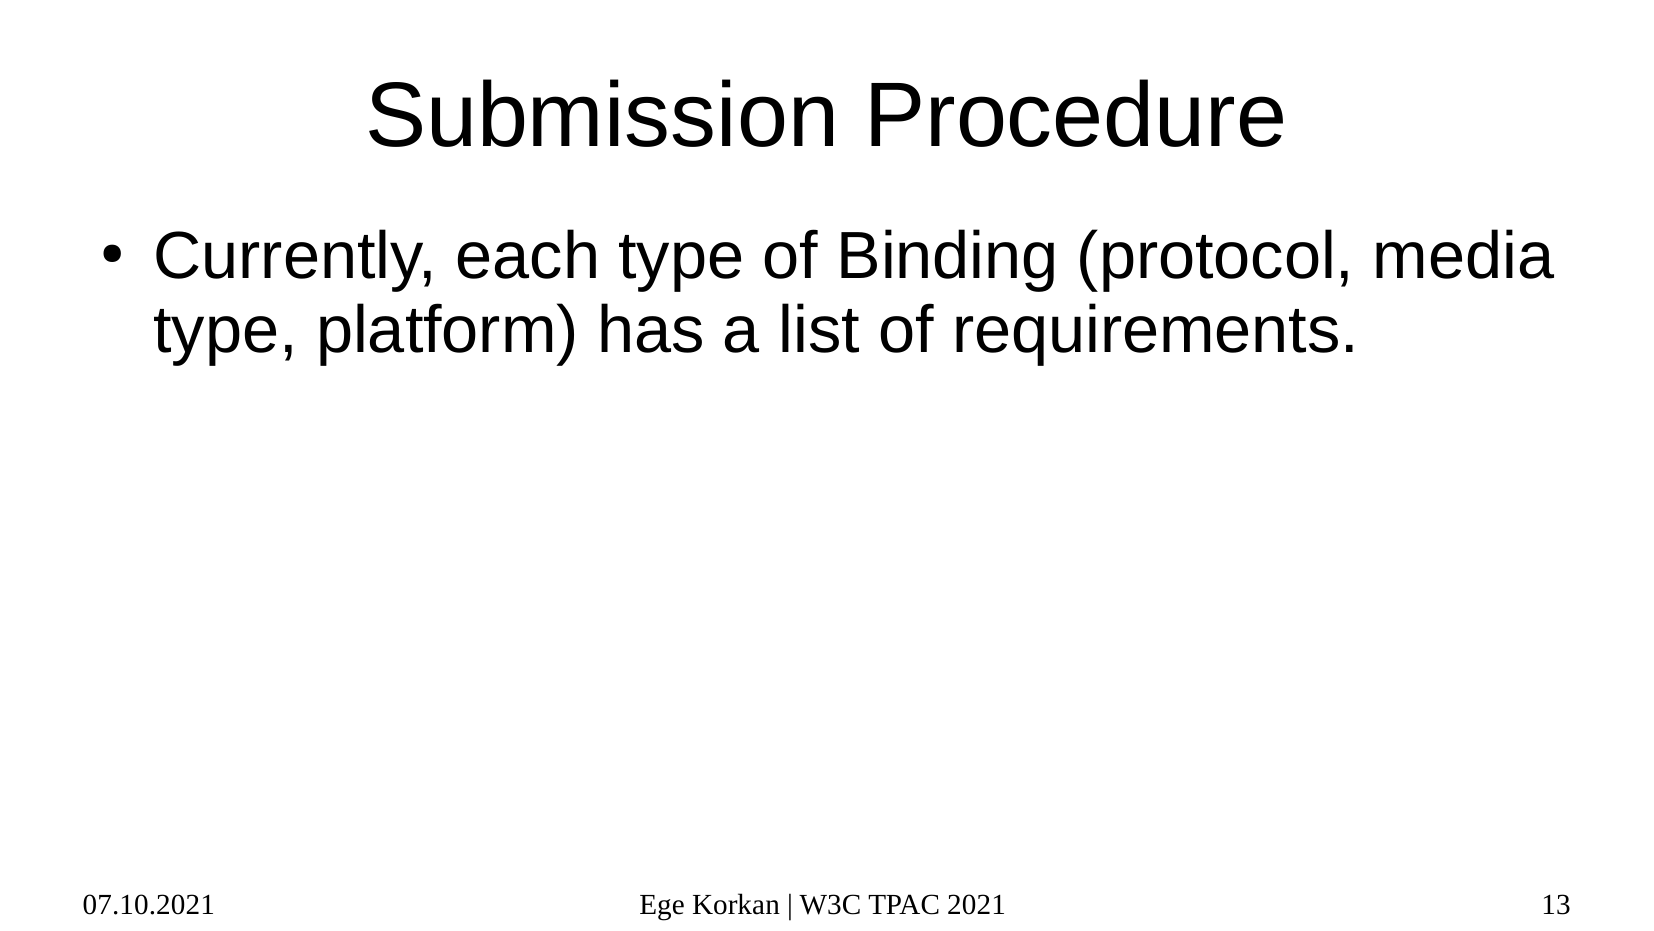

# Submission Procedure
Currently, each type of Binding (protocol, media type, platform) has a list of requirements.
07.10.2021
Ege Korkan | W3C TPAC 2021
13